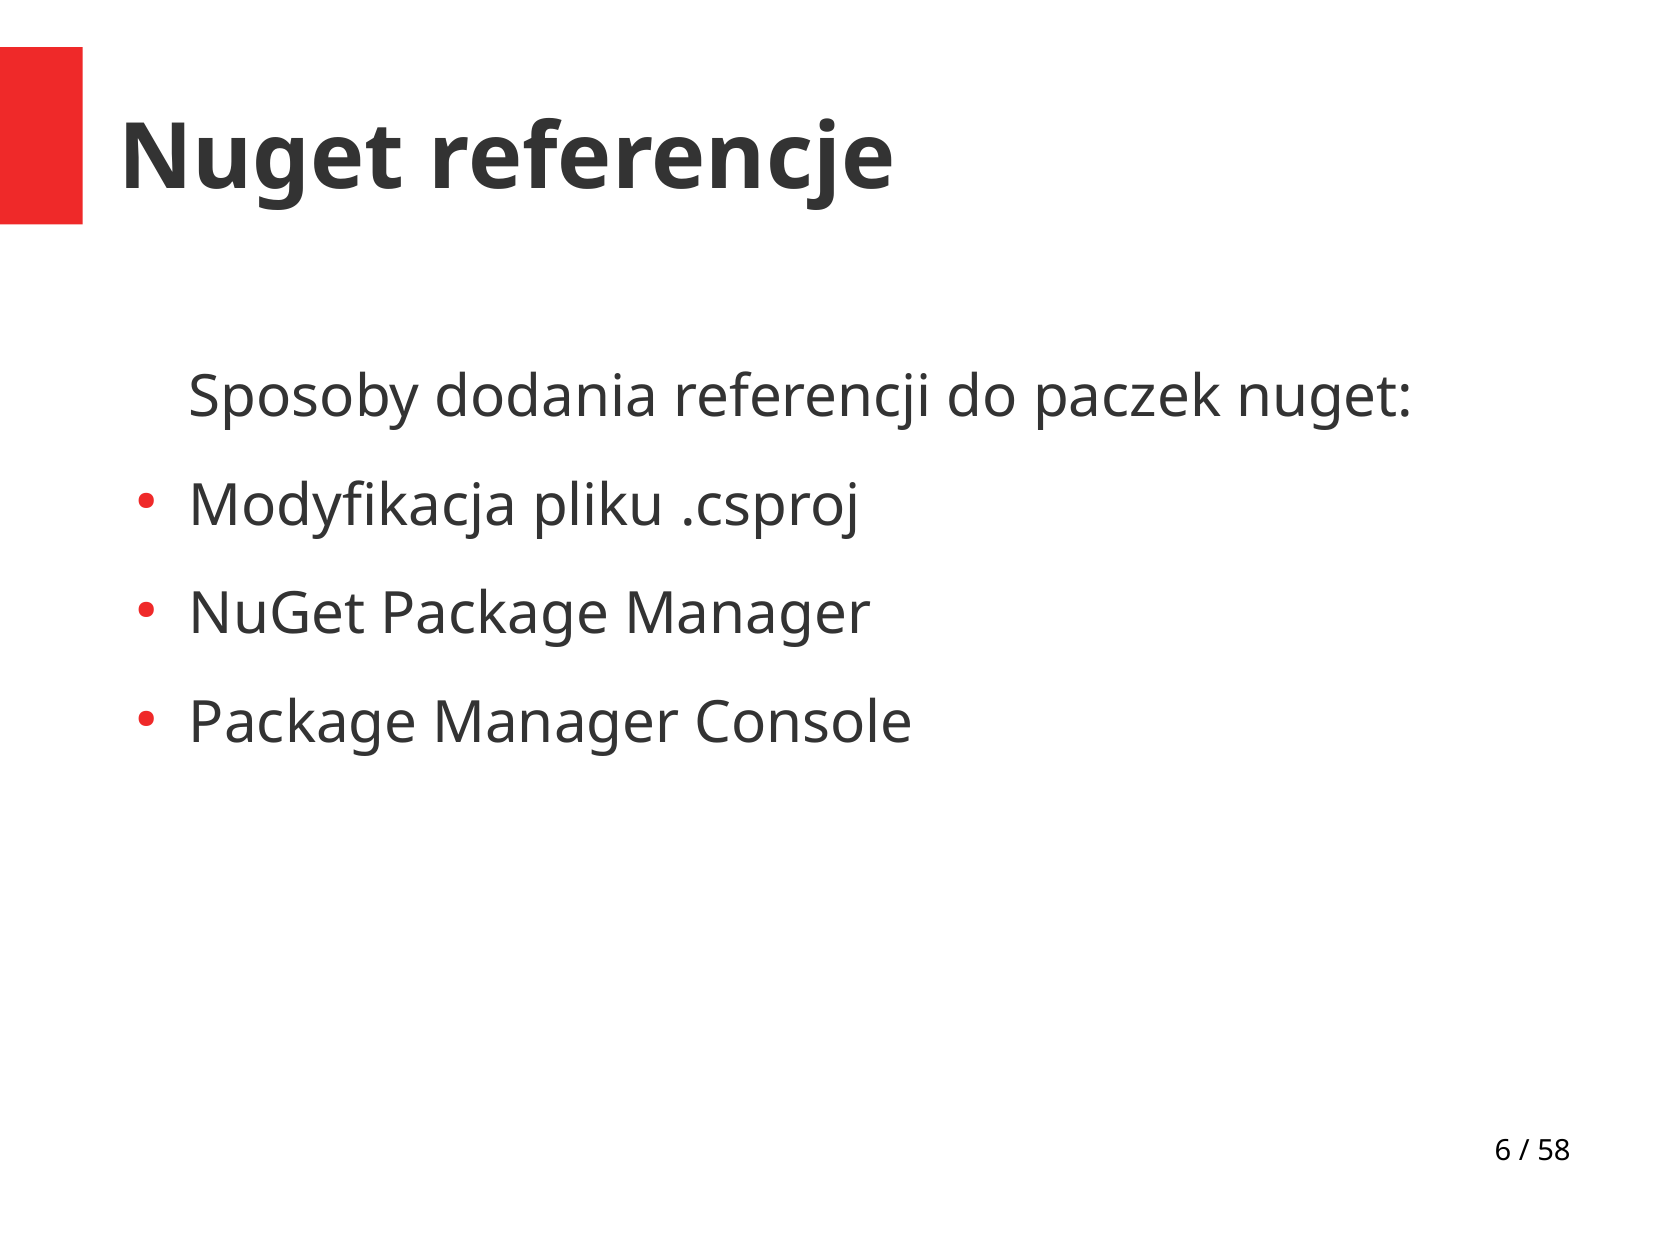

# Nuget referencje
Sposoby dodania referencji do paczek nuget:
Modyfikacja pliku .csproj
NuGet Package Manager
Package Manager Console
6